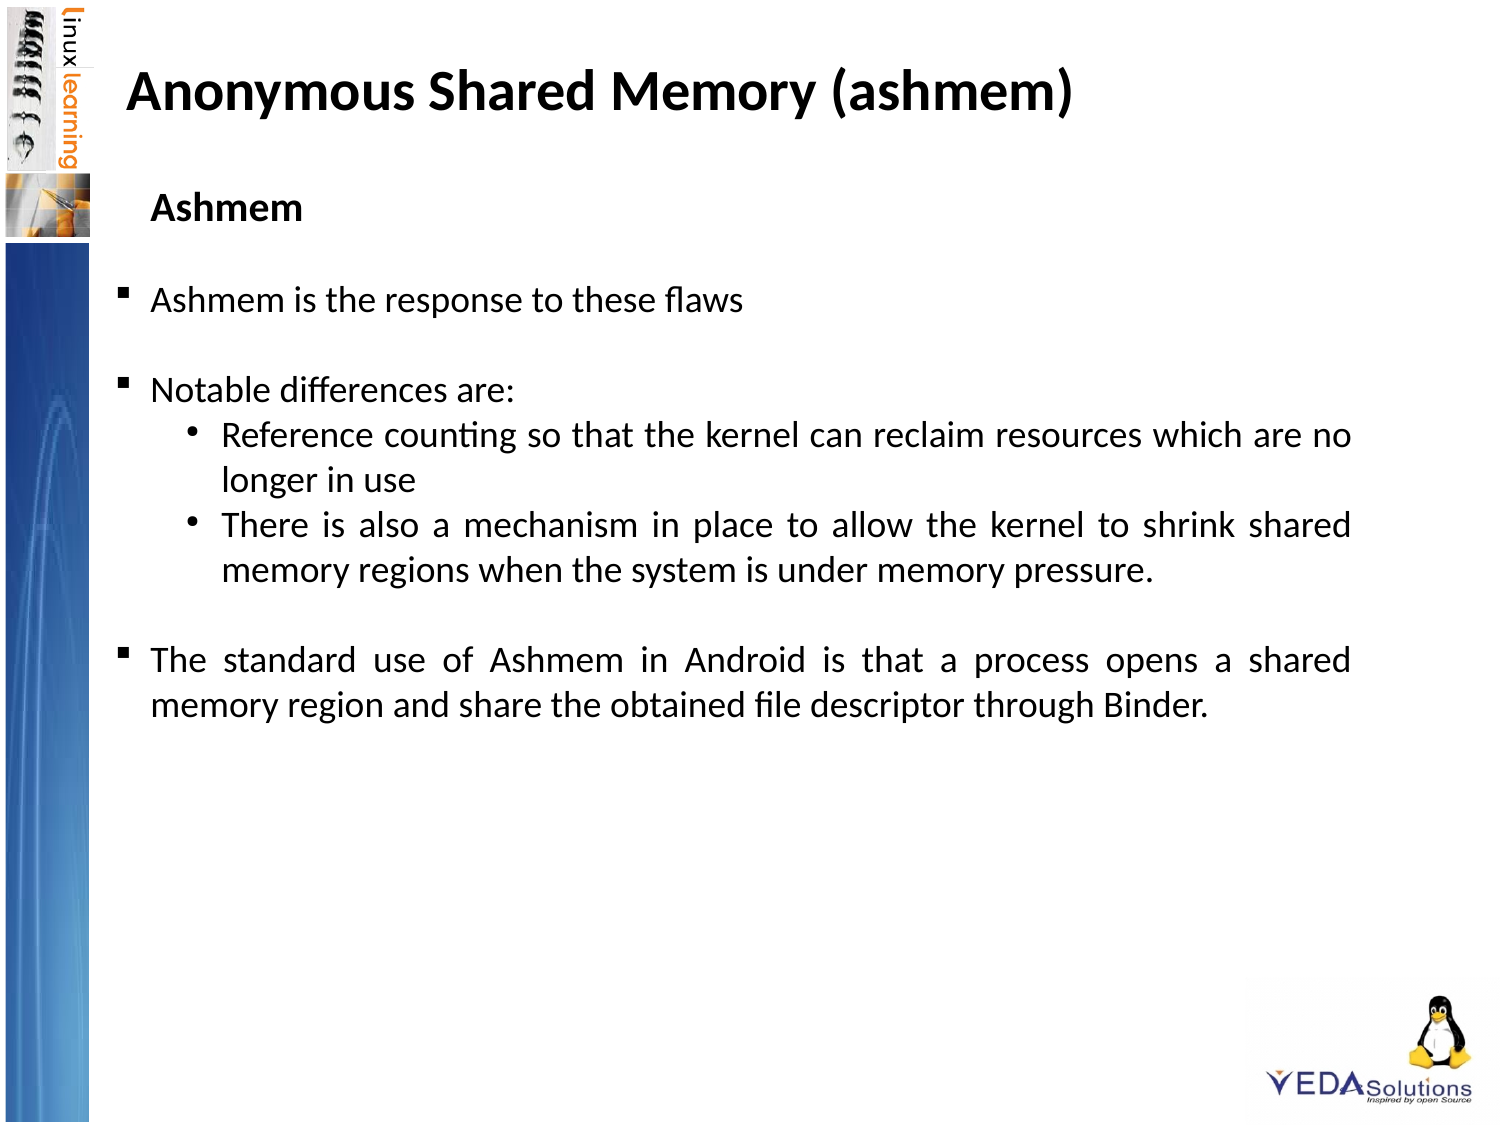

Anonymous Shared Memory (ashmem)
Ashmem
Ashmem is the response to these flaws
Notable differences are:
Reference counting so that the kernel can reclaim resources which are no longer in use
There is also a mechanism in place to allow the kernel to shrink shared memory regions when the system is under memory pressure.
The standard use of Ashmem in Android is that a process opens a shared memory region and share the obtained file descriptor through Binder.